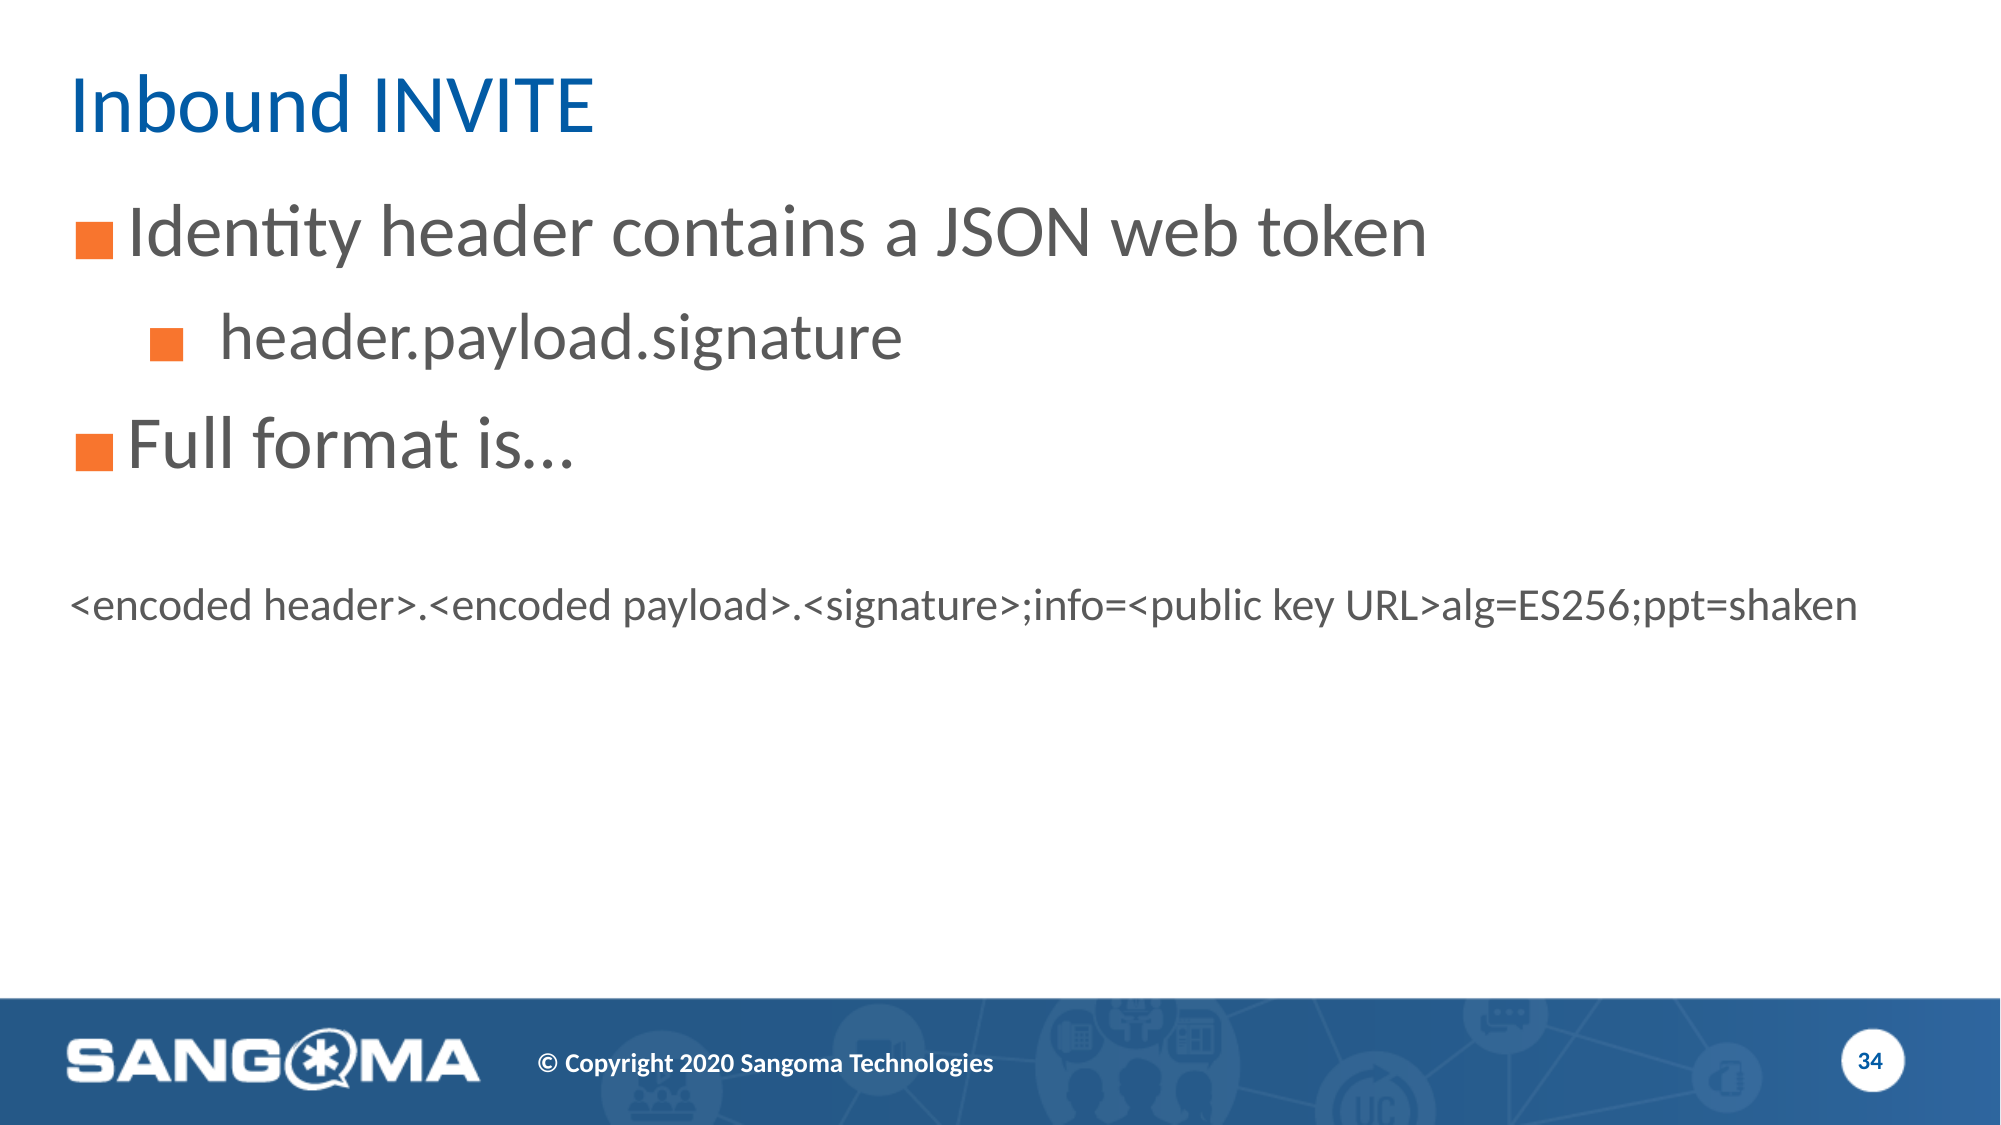

# Inbound INVITE
Identity header contains a JSON web token
header.payload.signature
Full format is…
<encoded header>.<encoded payload>.<signature>;info=<public key URL>alg=ES256;ppt=shaken